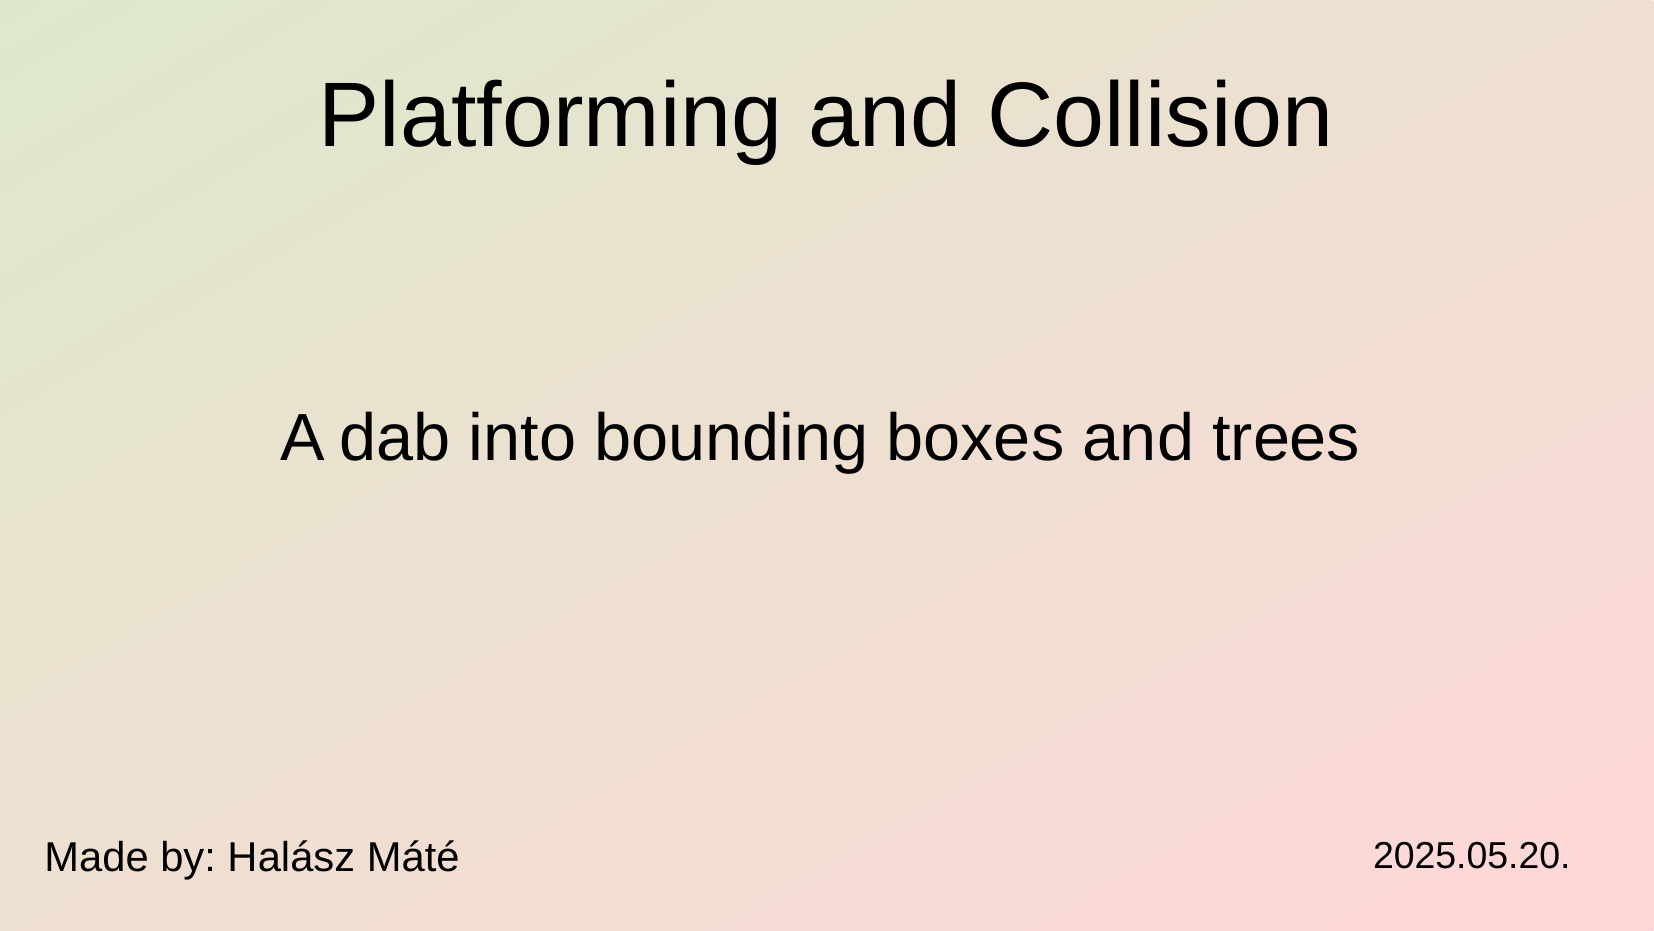

# Platforming and Collision
A dab into bounding boxes and trees
Made by: Halász Máté
2025.05.20.